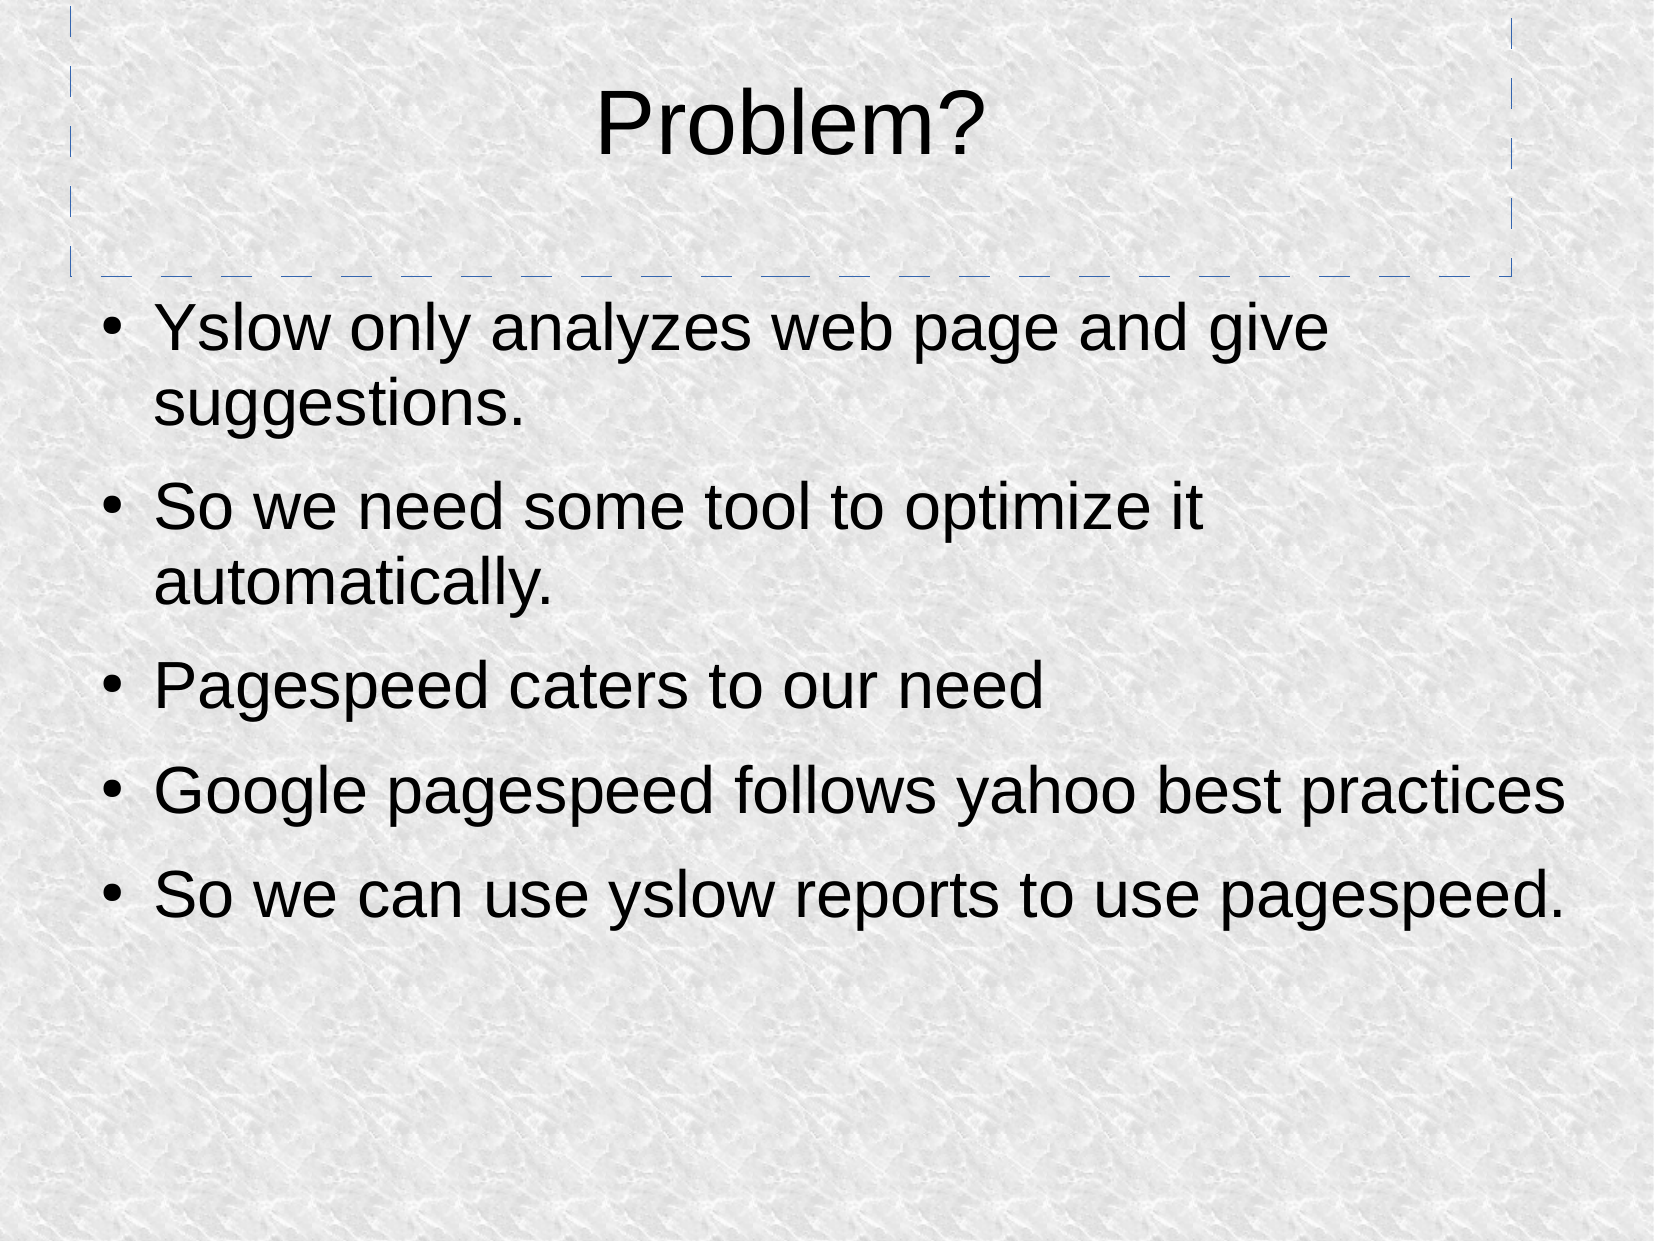

# Problem?
Yslow only analyzes web page and give suggestions.
So we need some tool to optimize it automatically.
Pagespeed caters to our need
Google pagespeed follows yahoo best practices
So we can use yslow reports to use pagespeed.